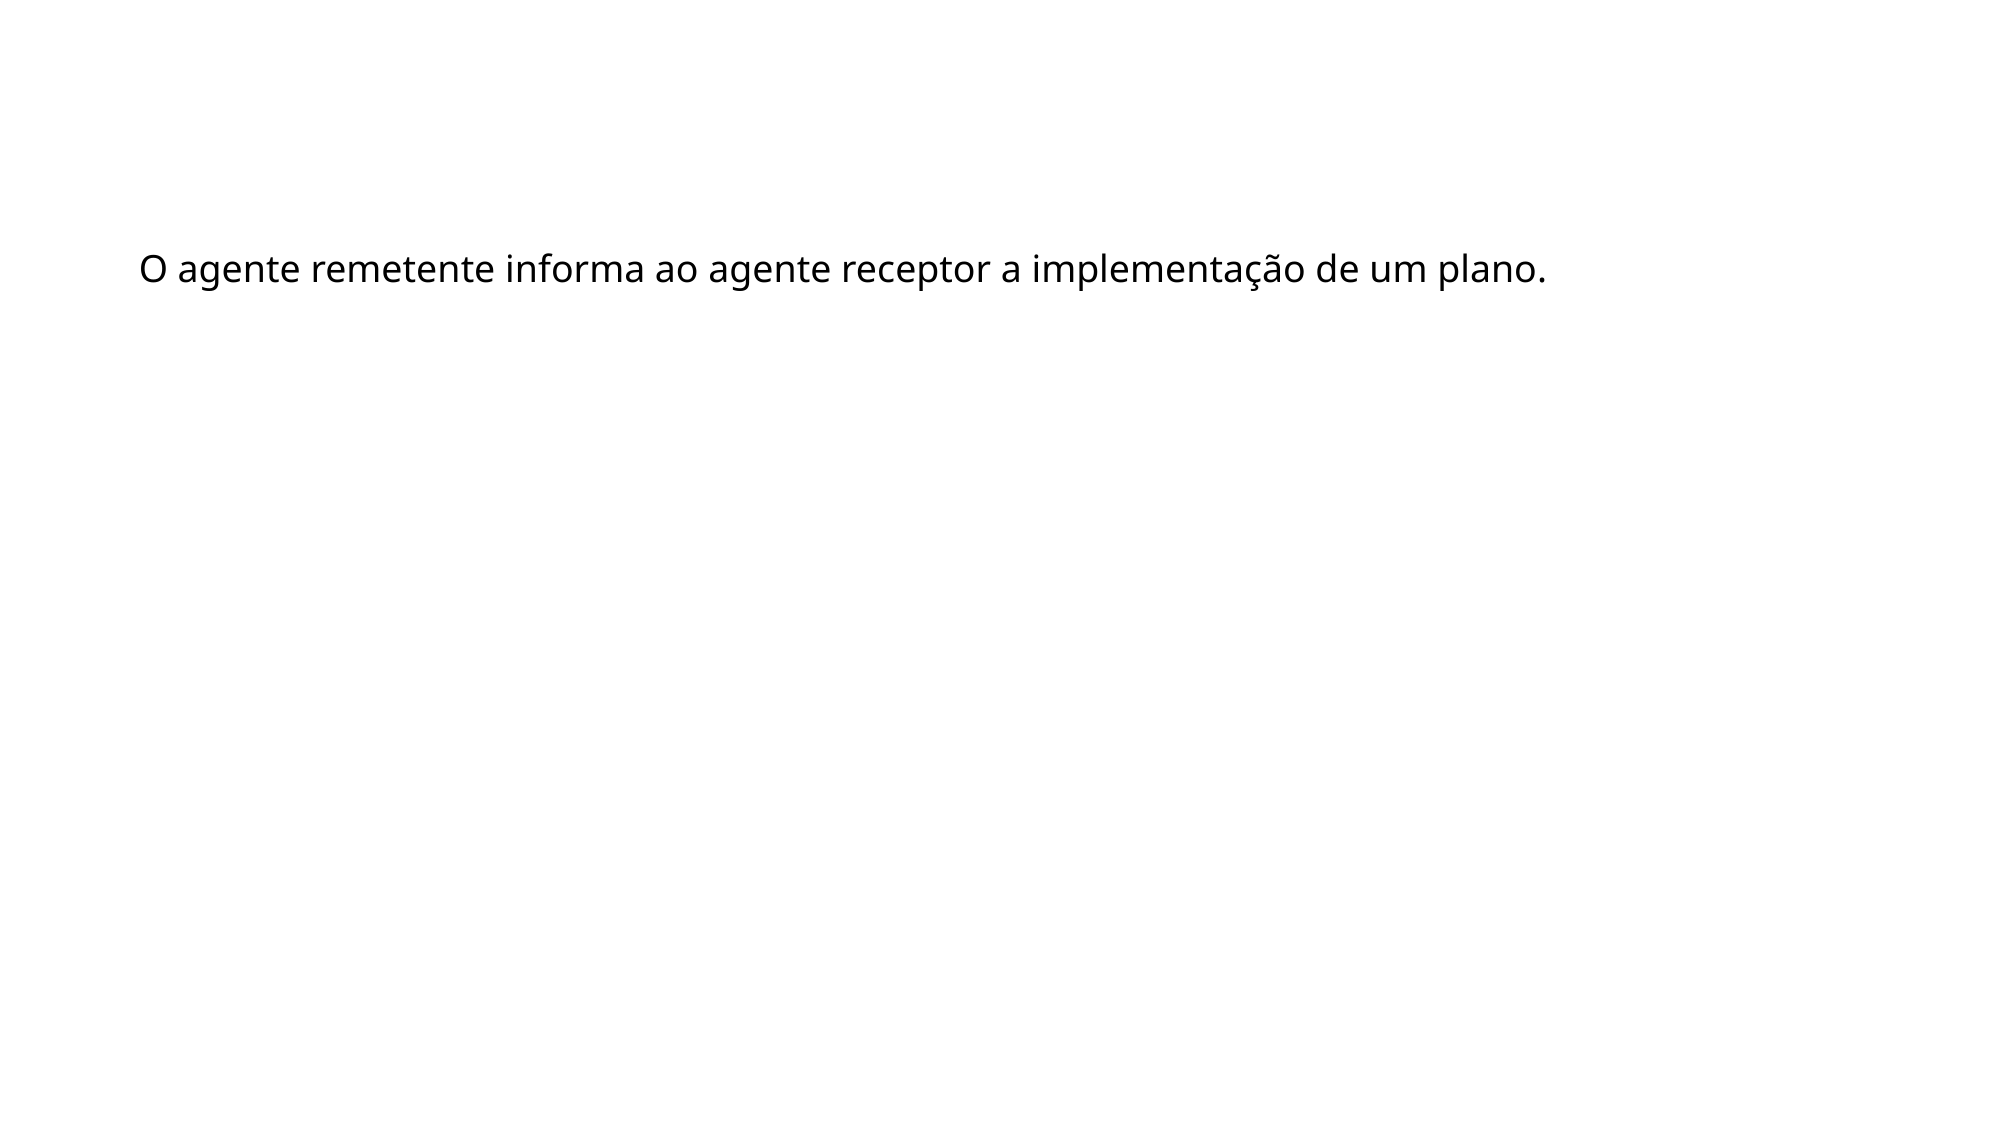

Illocutionary Forces: tellHow
O agente remetente informa ao agente receptor a implementação de um plano.